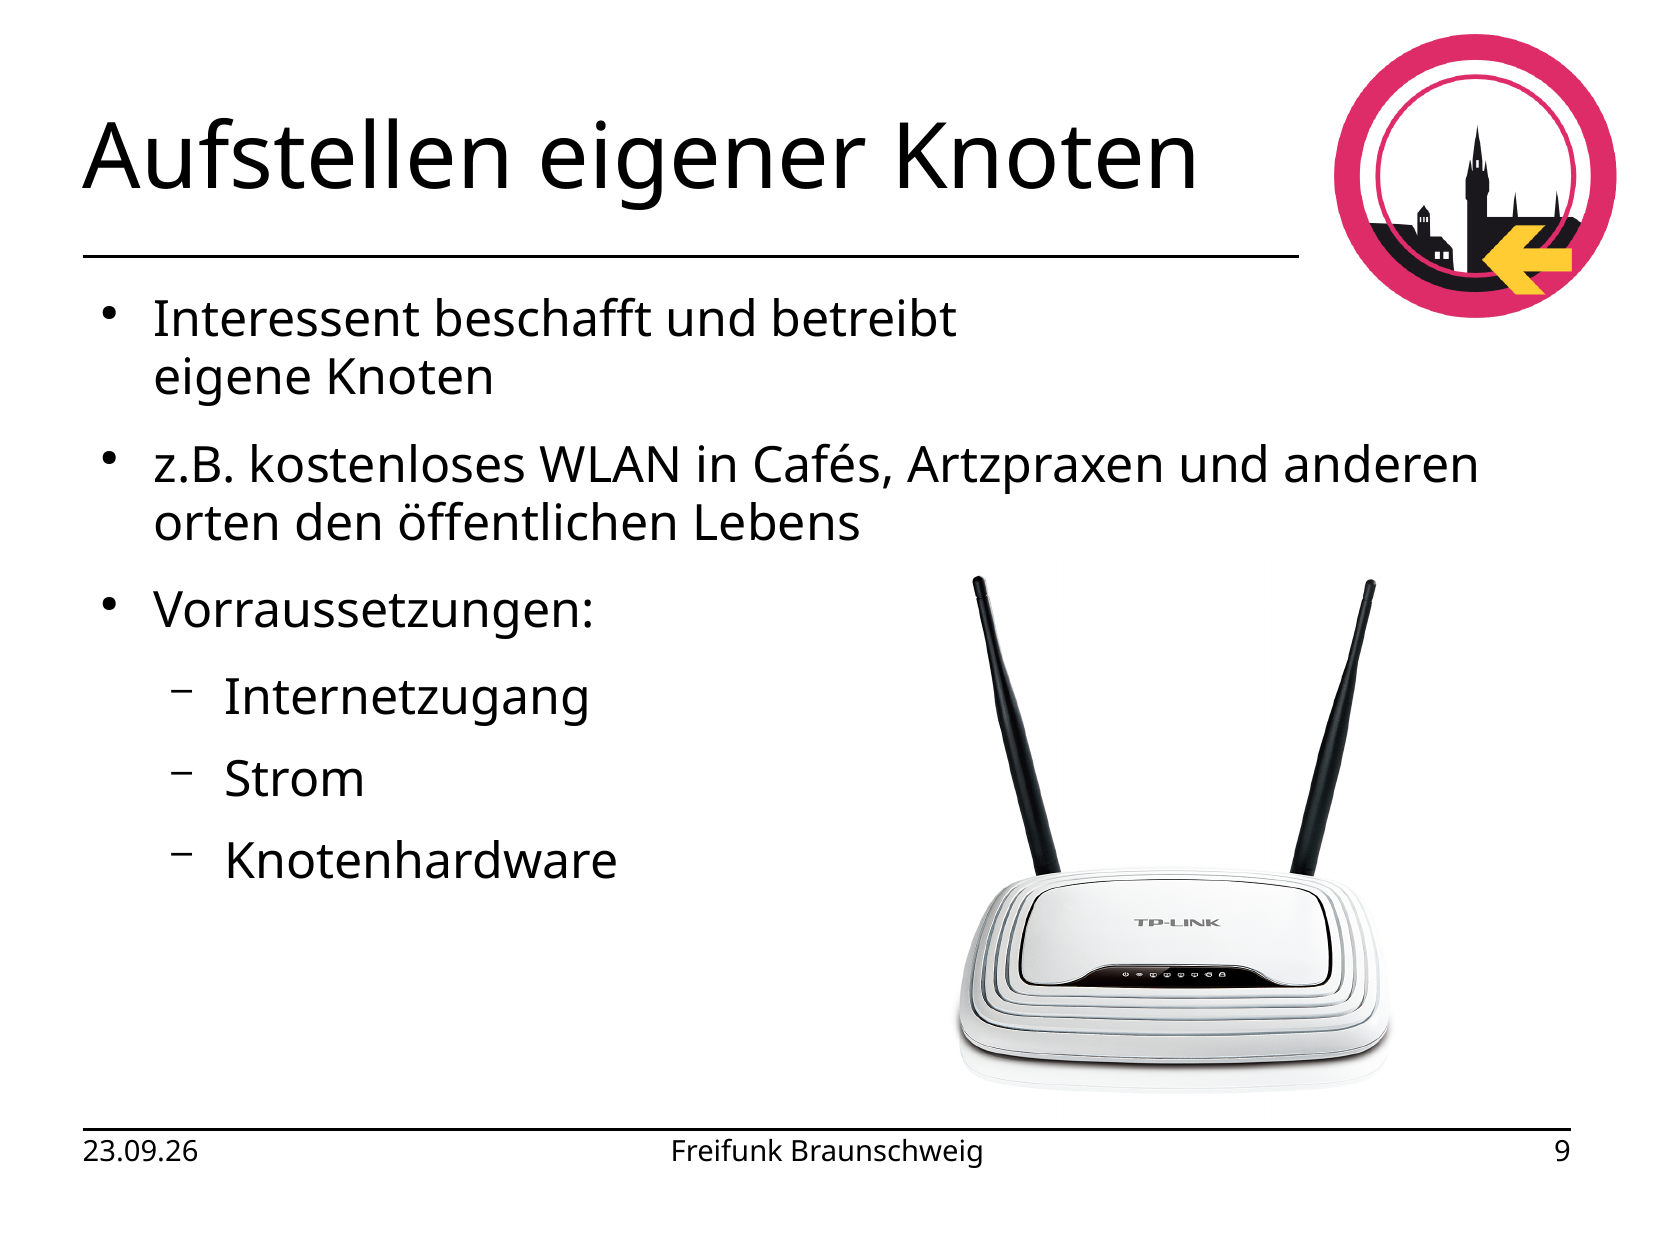

# Aufstellen eigener Knoten
Interessent beschafft und betreibt
eigene Knoten
z.B. kostenloses WLAN in Cafés, Artzpraxen und anderen orten den öffentlichen Lebens
Vorraussetzungen:
Internetzugang
Strom
Knotenhardware
Freifunk Braunschweig
9